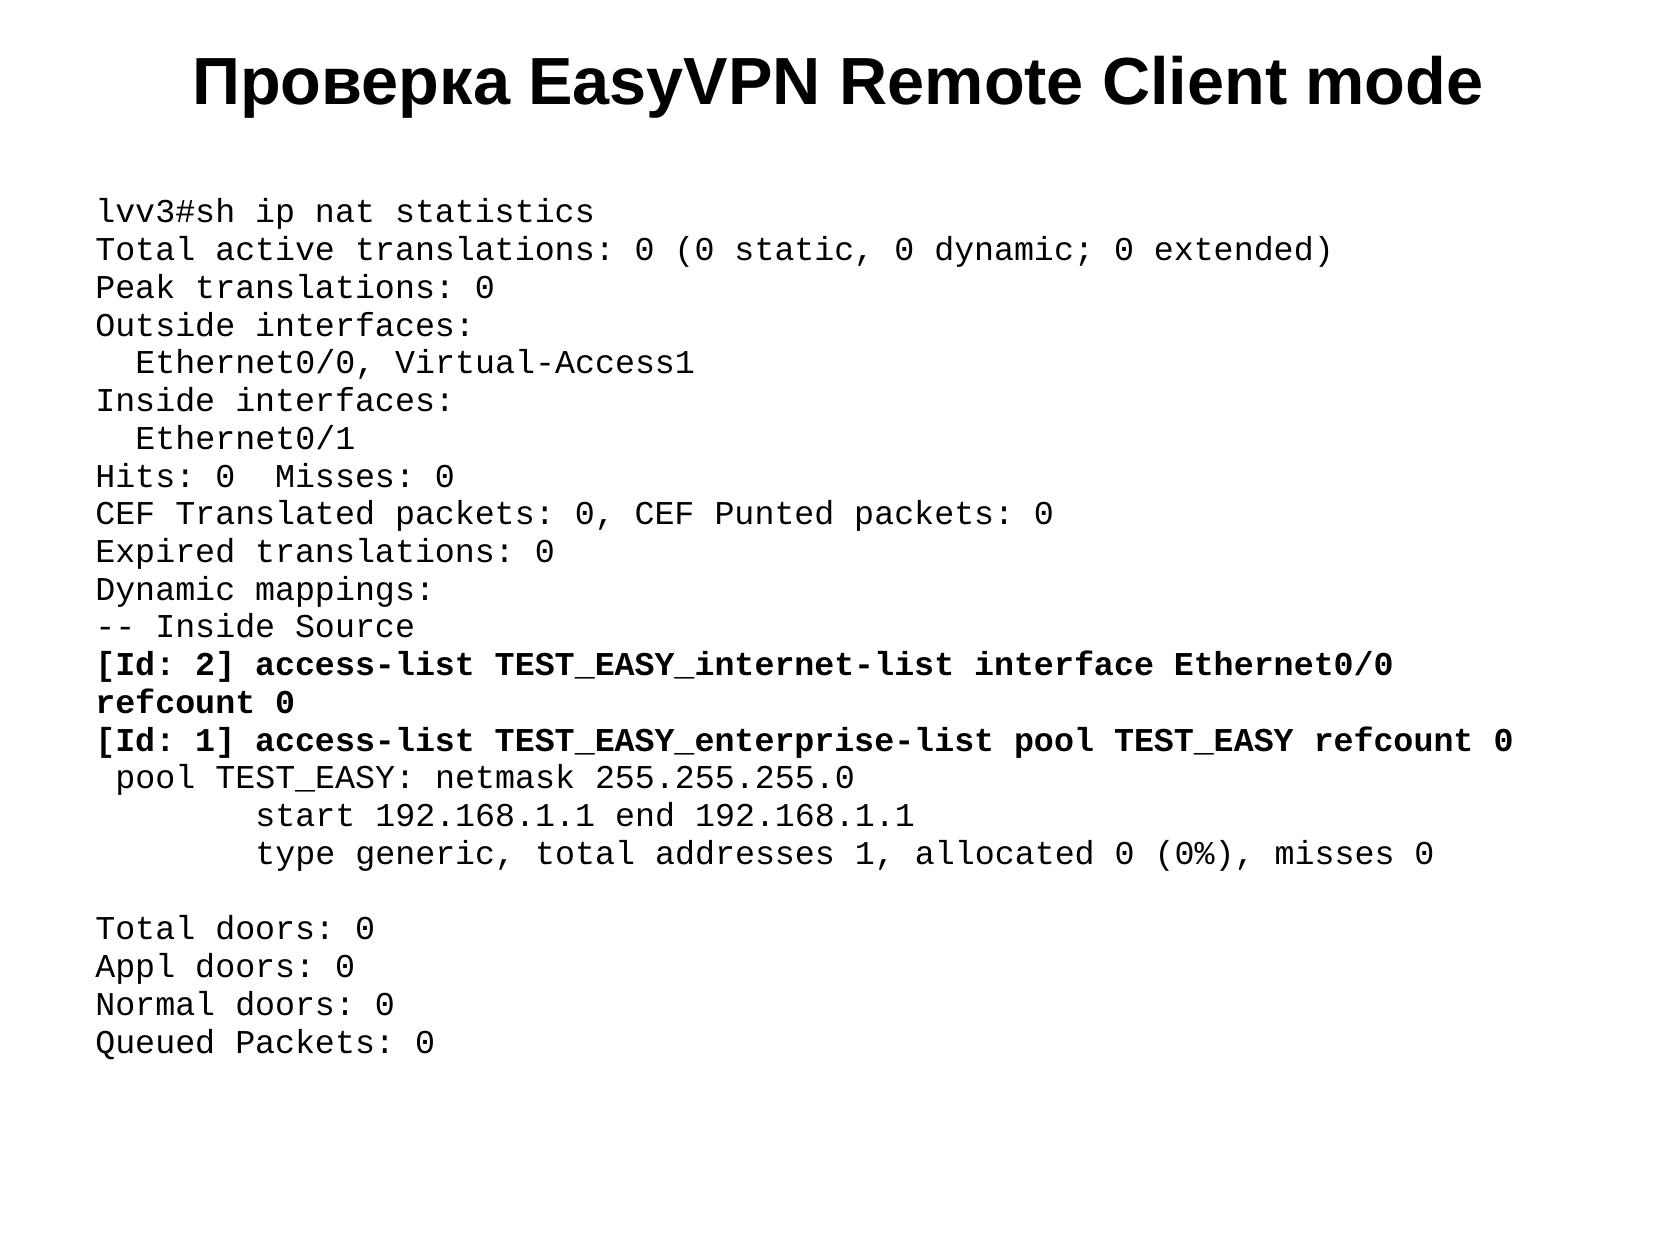

Проверка EasyVPN Remote Client mode
# lvv3#sh ip nat statistics
Total active translations: 0 (0 static, 0 dynamic; 0 extended)
Peak translations: 0
Outside interfaces:
 Ethernet0/0, Virtual-Access1
Inside interfaces:
 Ethernet0/1
Hits: 0 Misses: 0
CEF Translated packets: 0, CEF Punted packets: 0
Expired translations: 0
Dynamic mappings:
-- Inside Source
[Id: 2] access-list TEST_EASY_internet-list interface Ethernet0/0 refcount 0
[Id: 1] access-list TEST_EASY_enterprise-list pool TEST_EASY refcount 0
 pool TEST_EASY: netmask 255.255.255.0
 start 192.168.1.1 end 192.168.1.1
 type generic, total addresses 1, allocated 0 (0%), misses 0
Total doors: 0
Appl doors: 0
Normal doors: 0
Queued Packets: 0